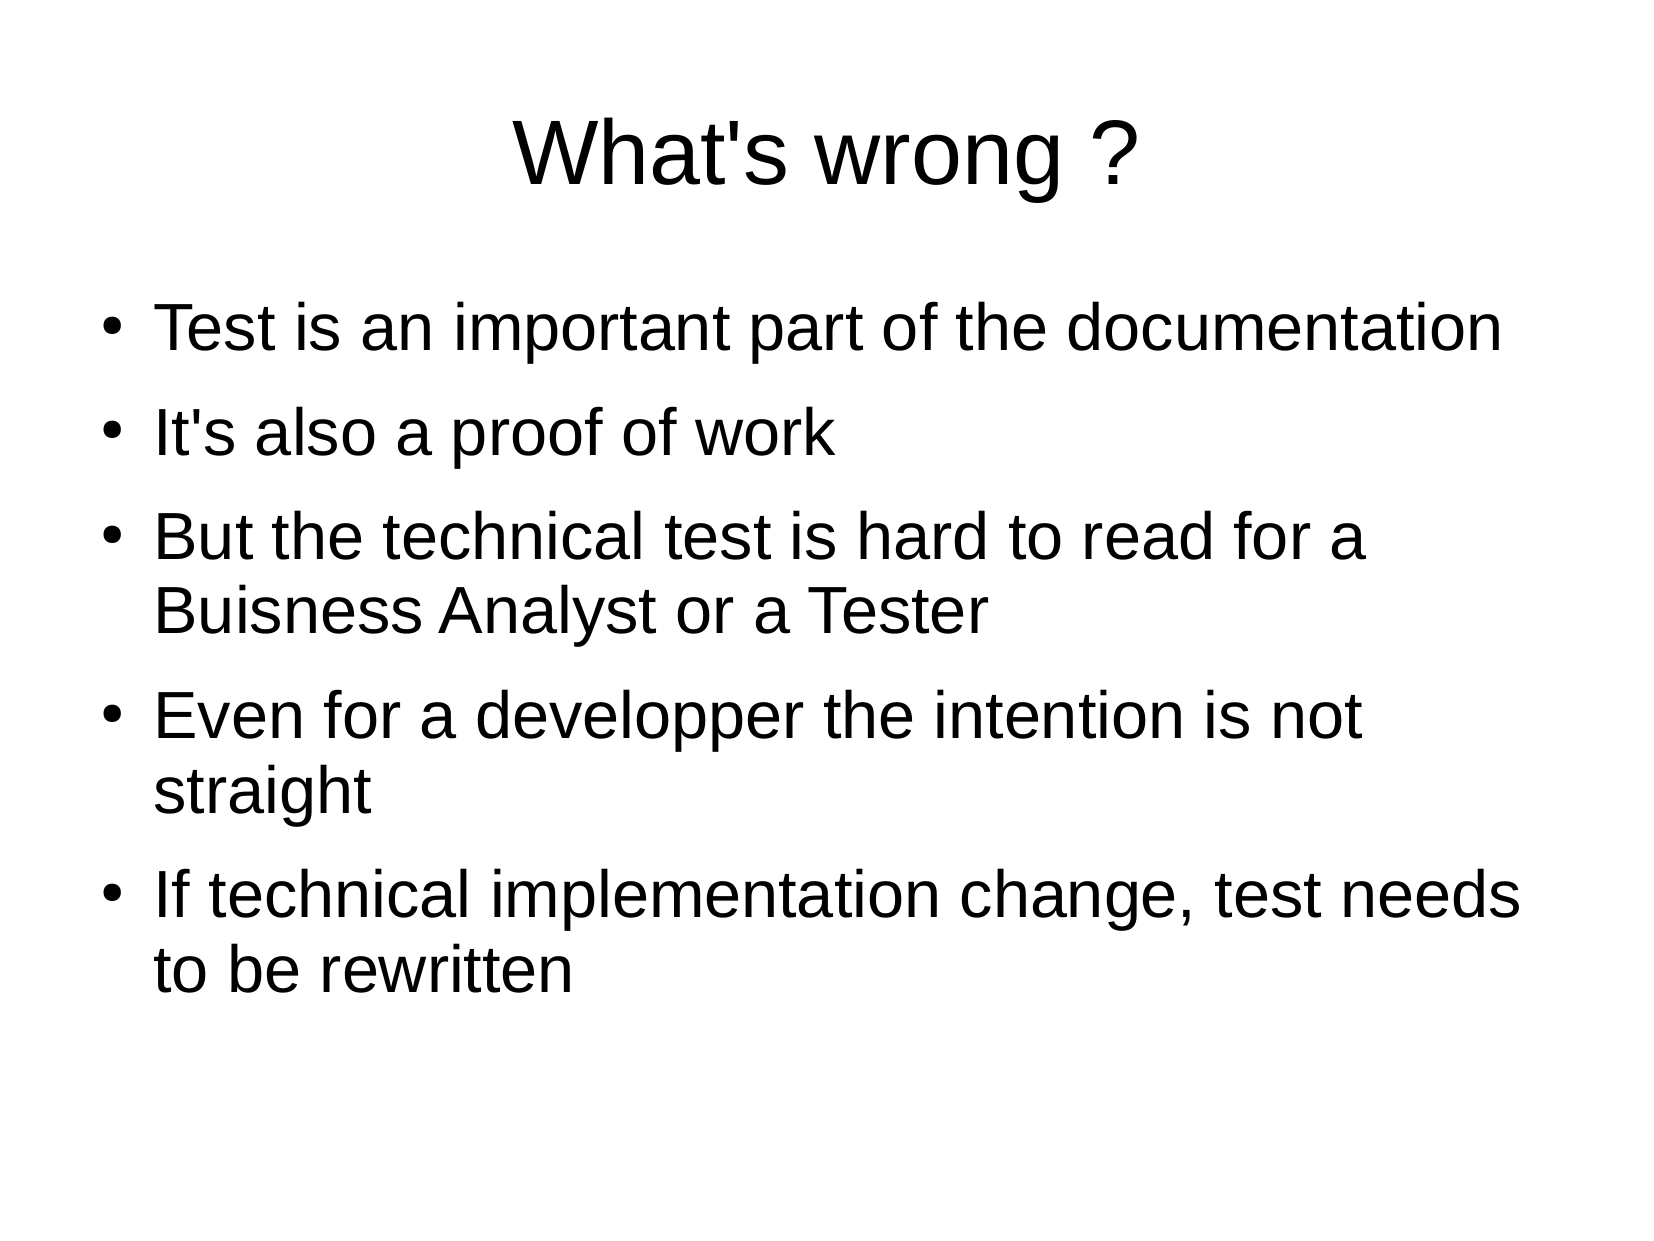

# What's wrong ?
Test is an important part of the documentation
It's also a proof of work
But the technical test is hard to read for a Buisness Analyst or a Tester
Even for a developper the intention is not straight
If technical implementation change, test needs to be rewritten